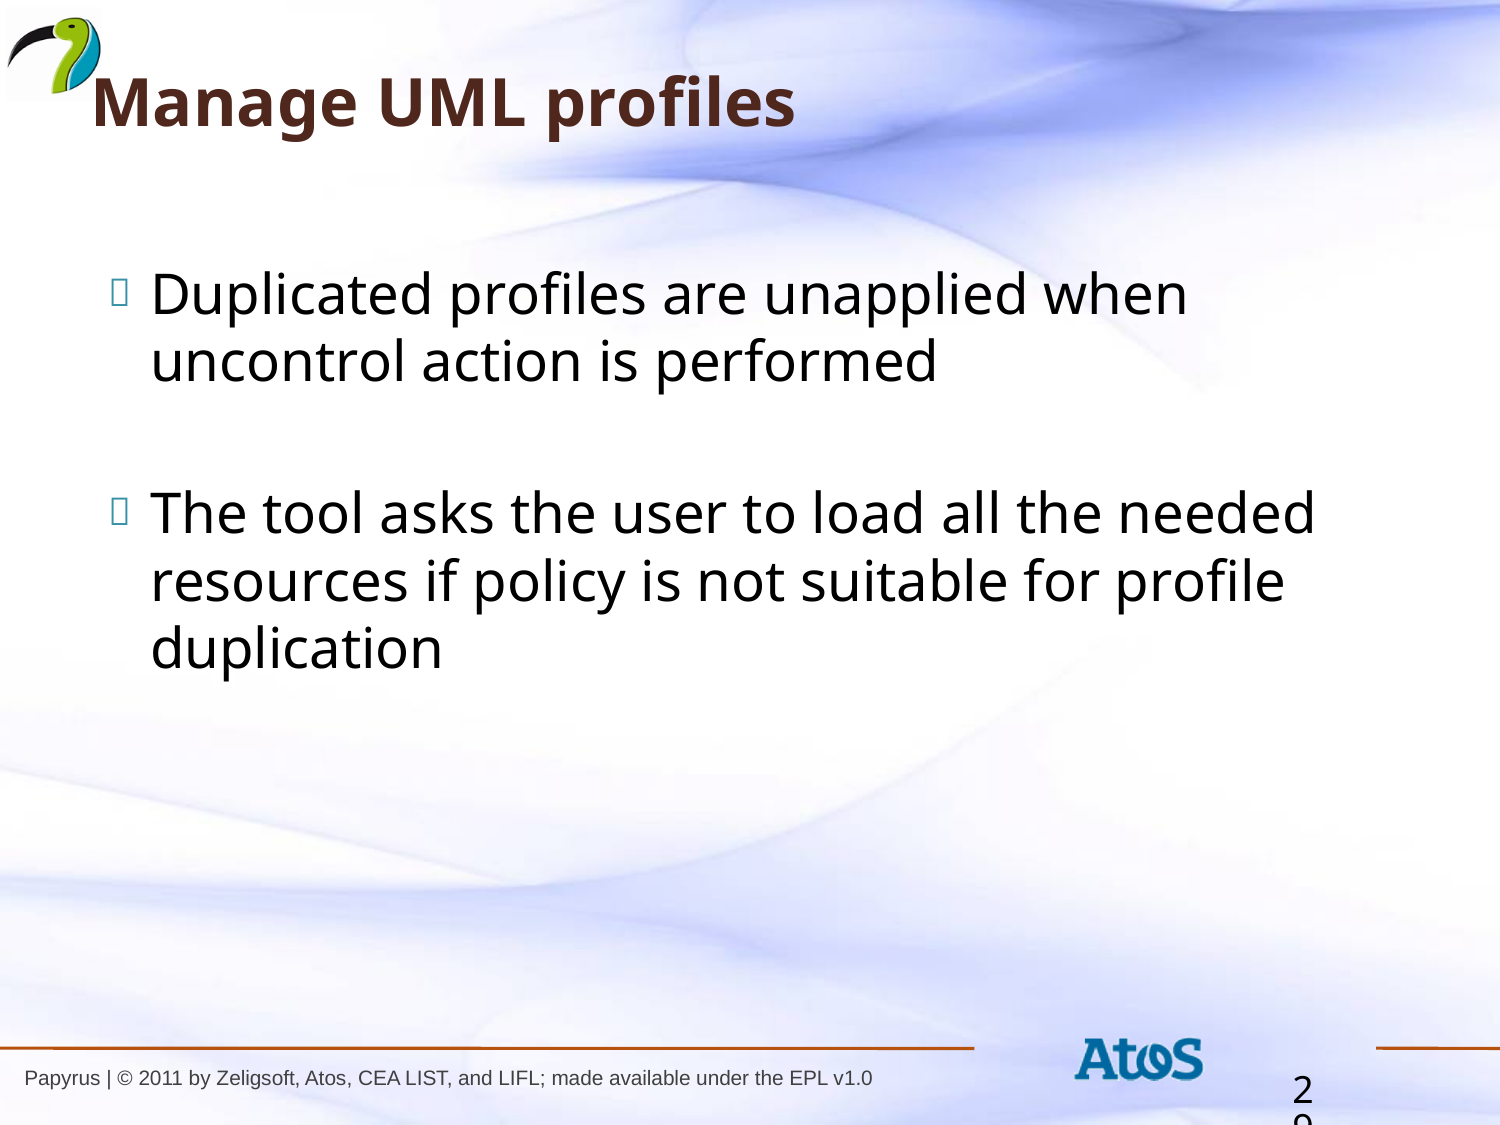

Manage UML profiles
# Duplicated profiles are unapplied when uncontrol action is performed
The tool asks the user to load all the needed resources if policy is not suitable for profile duplication